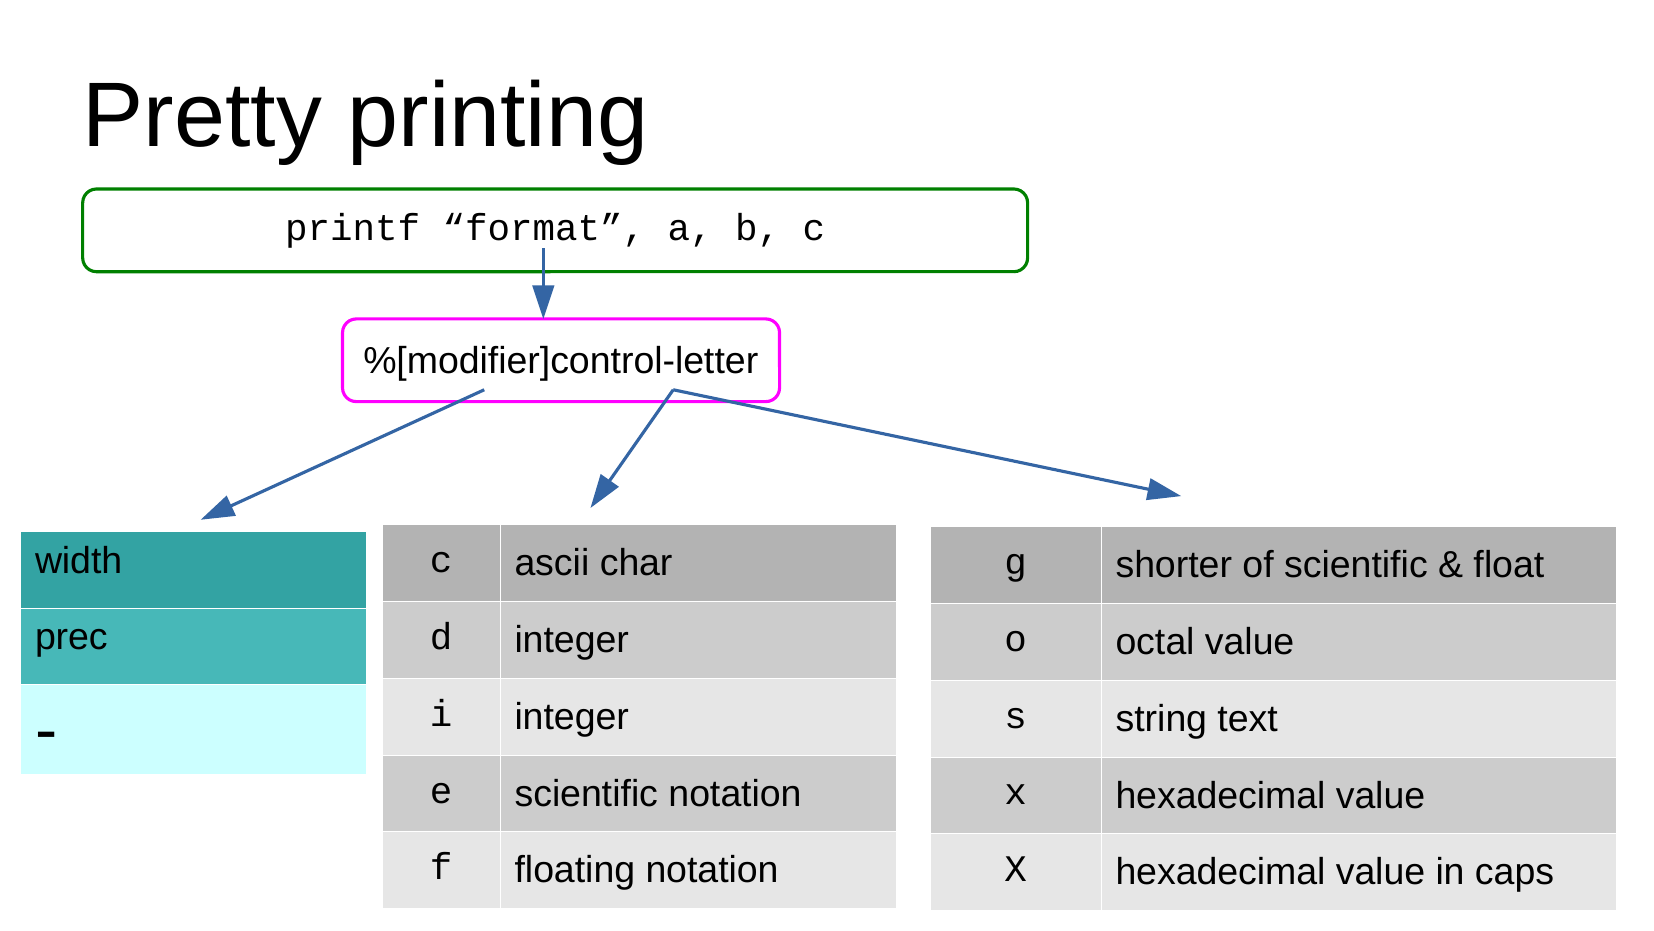

# Pretty printing
printf “format”, a, b, c
%[modifier]control-letter
| c | ascii char |
| --- | --- |
| d | integer |
| i | integer |
| e | scientific notation |
| f | floating notation |
| g | shorter of scientific & float |
| --- | --- |
| o | octal value |
| s | string text |
| x | hexadecimal value |
| X | hexadecimal value in caps |
| width |
| --- |
| prec |
| - |